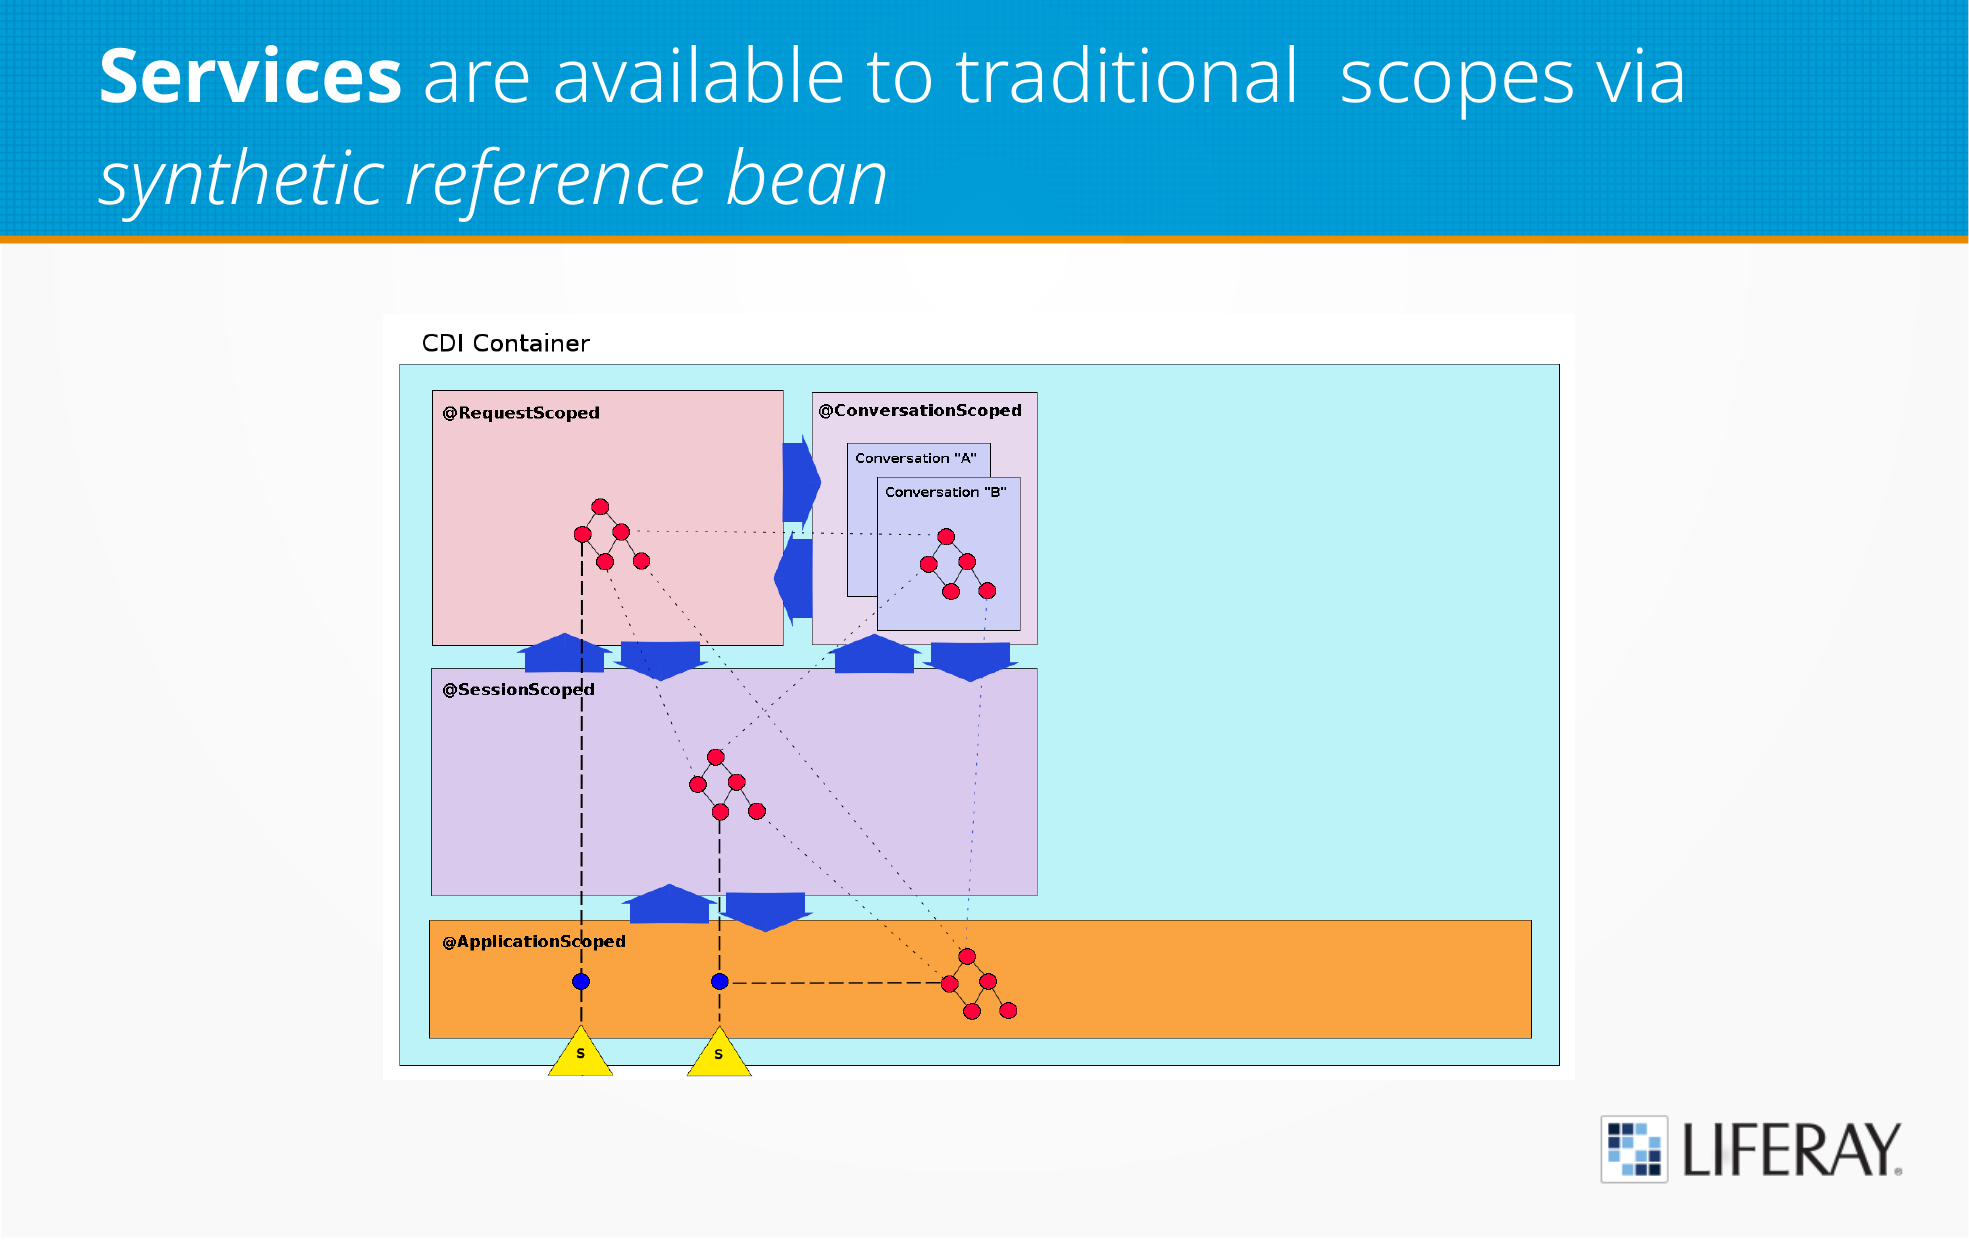

# Services are available to traditional scopes via synthetic reference bean